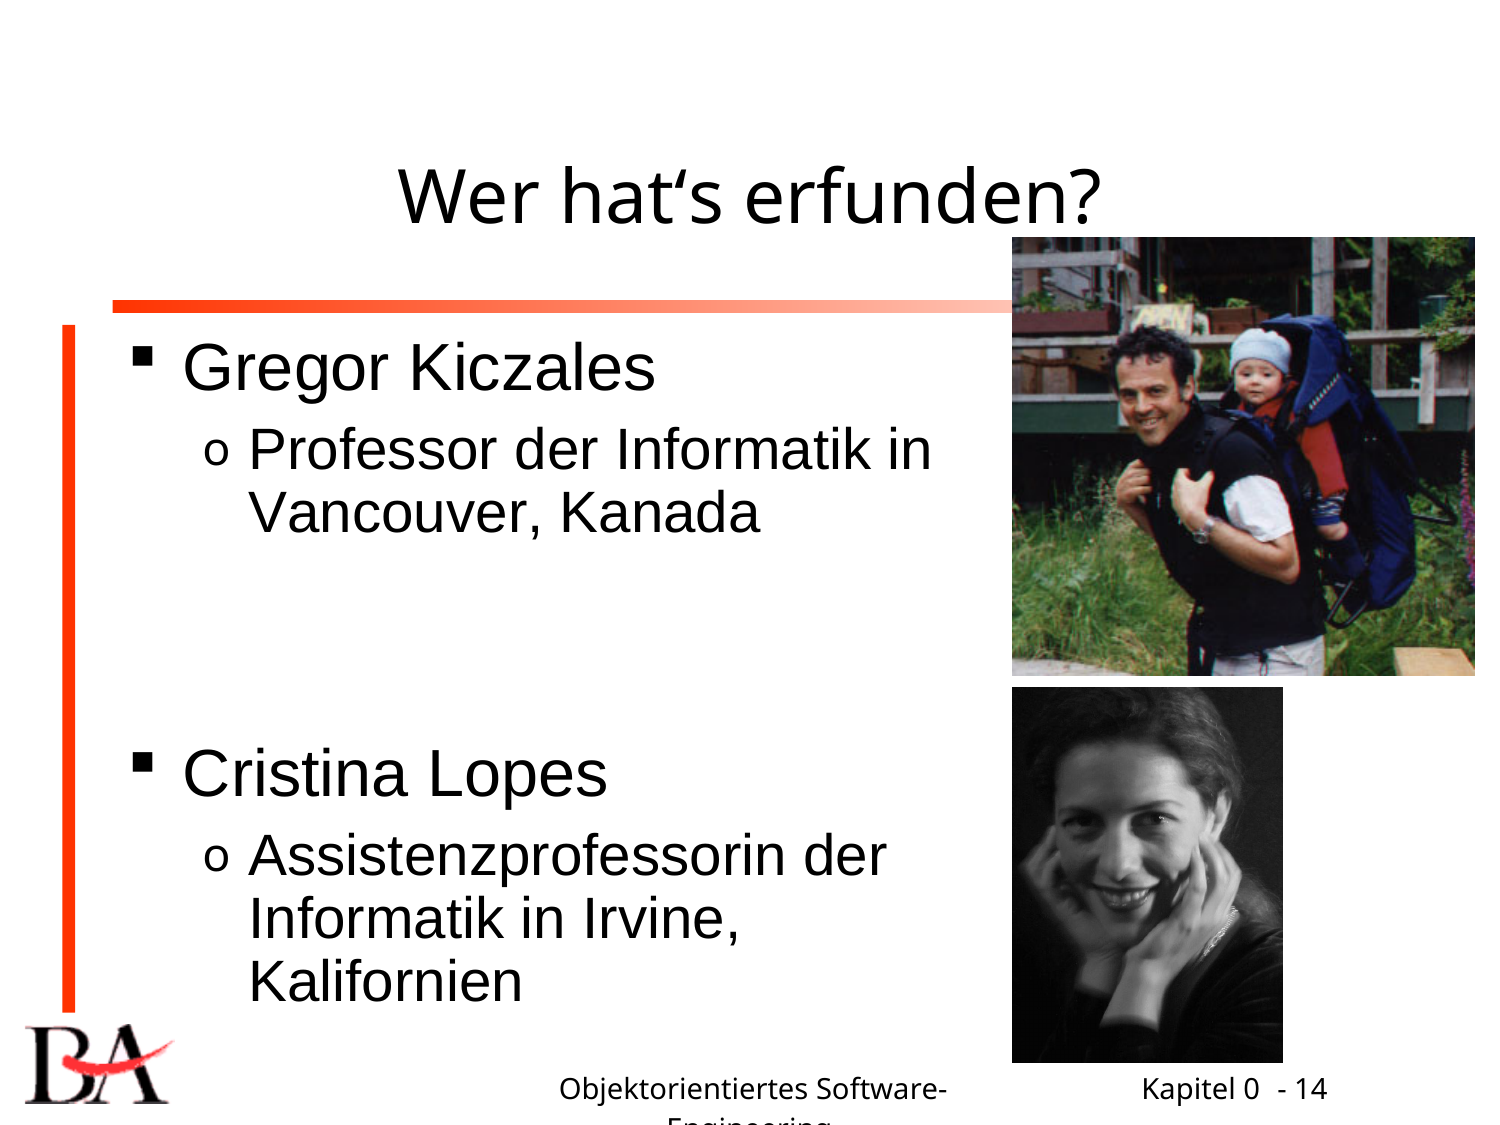

# Wer hat‘s erfunden?
Gregor Kiczales
Professor der Informatik in Vancouver, Kanada
Cristina Lopes
Assistenzprofessorin der Informatik in Irvine, Kalifornien
14